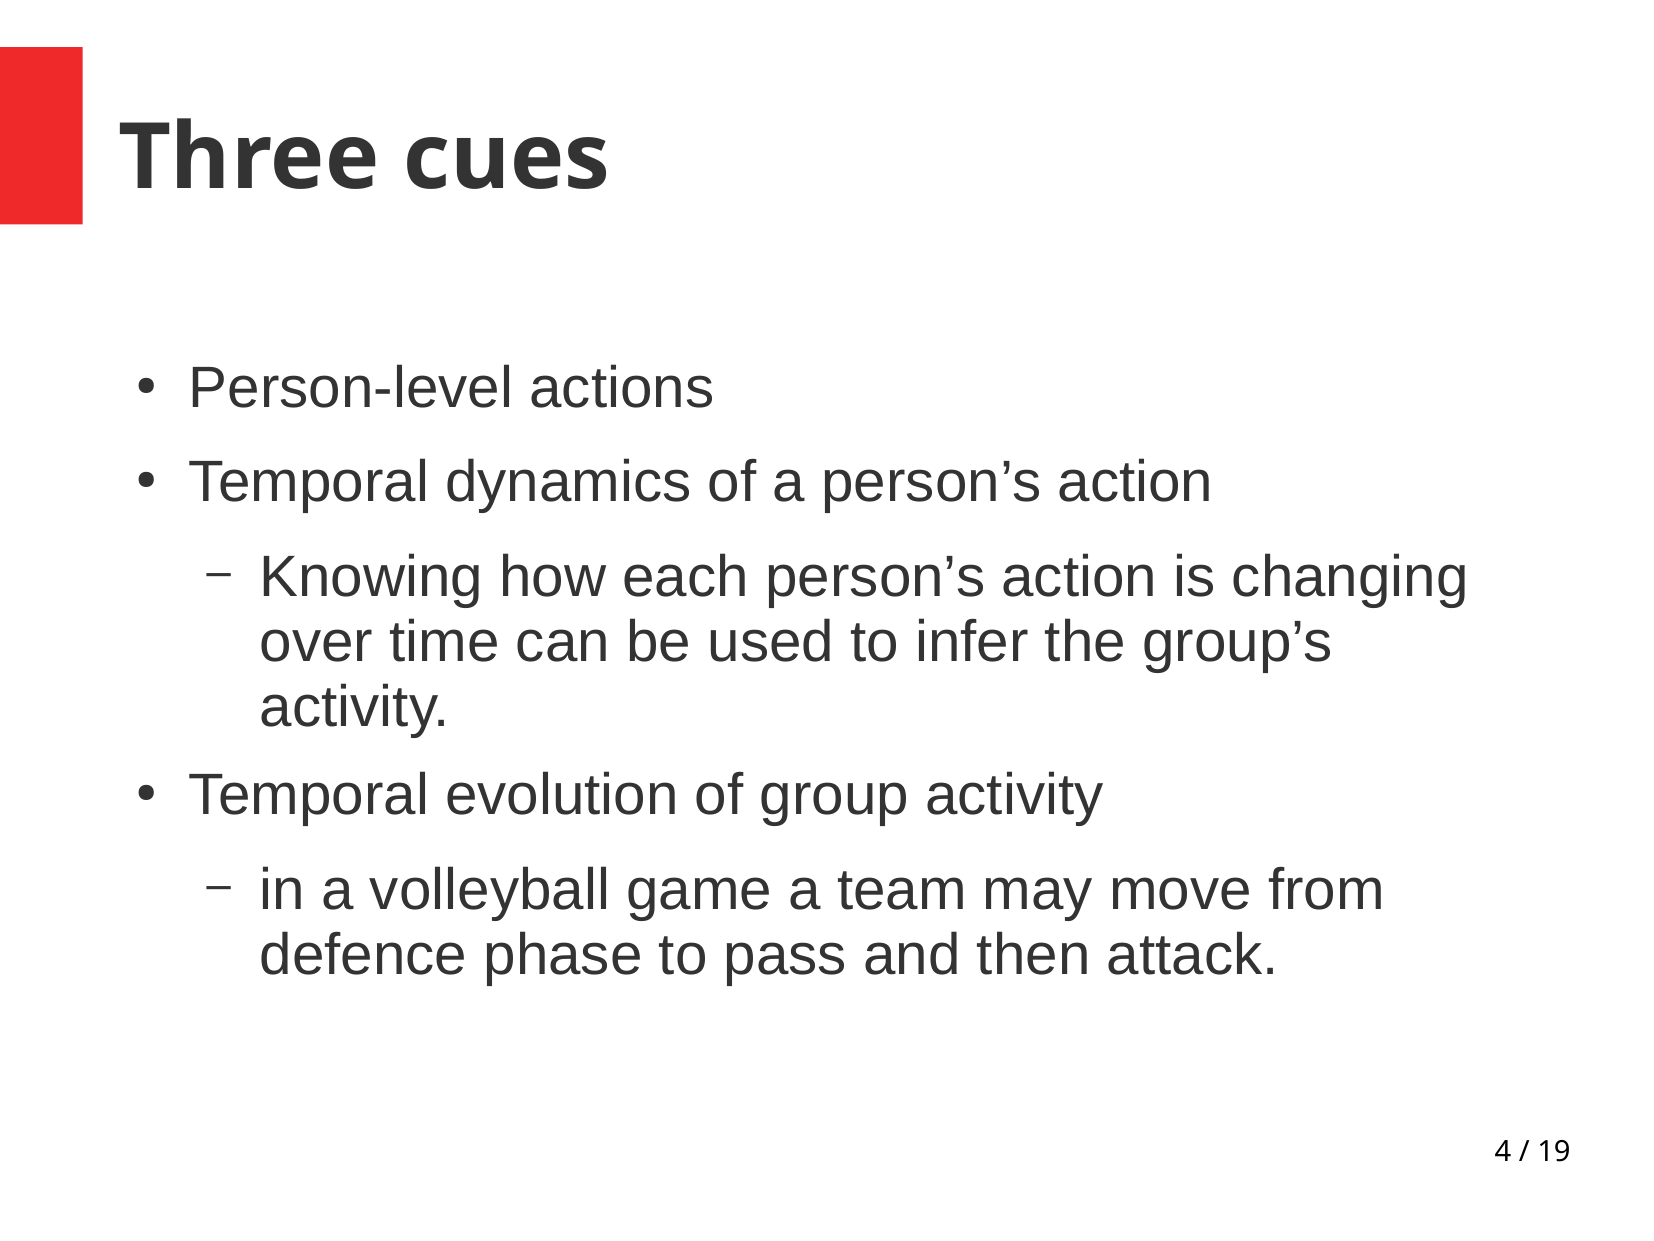

# Three cues
Person-level actions
Temporal dynamics of a person’s action
Knowing how each person’s action is changing over time can be used to infer the group’s activity.
Temporal evolution of group activity
in a volleyball game a team may move from defence phase to pass and then attack.
4